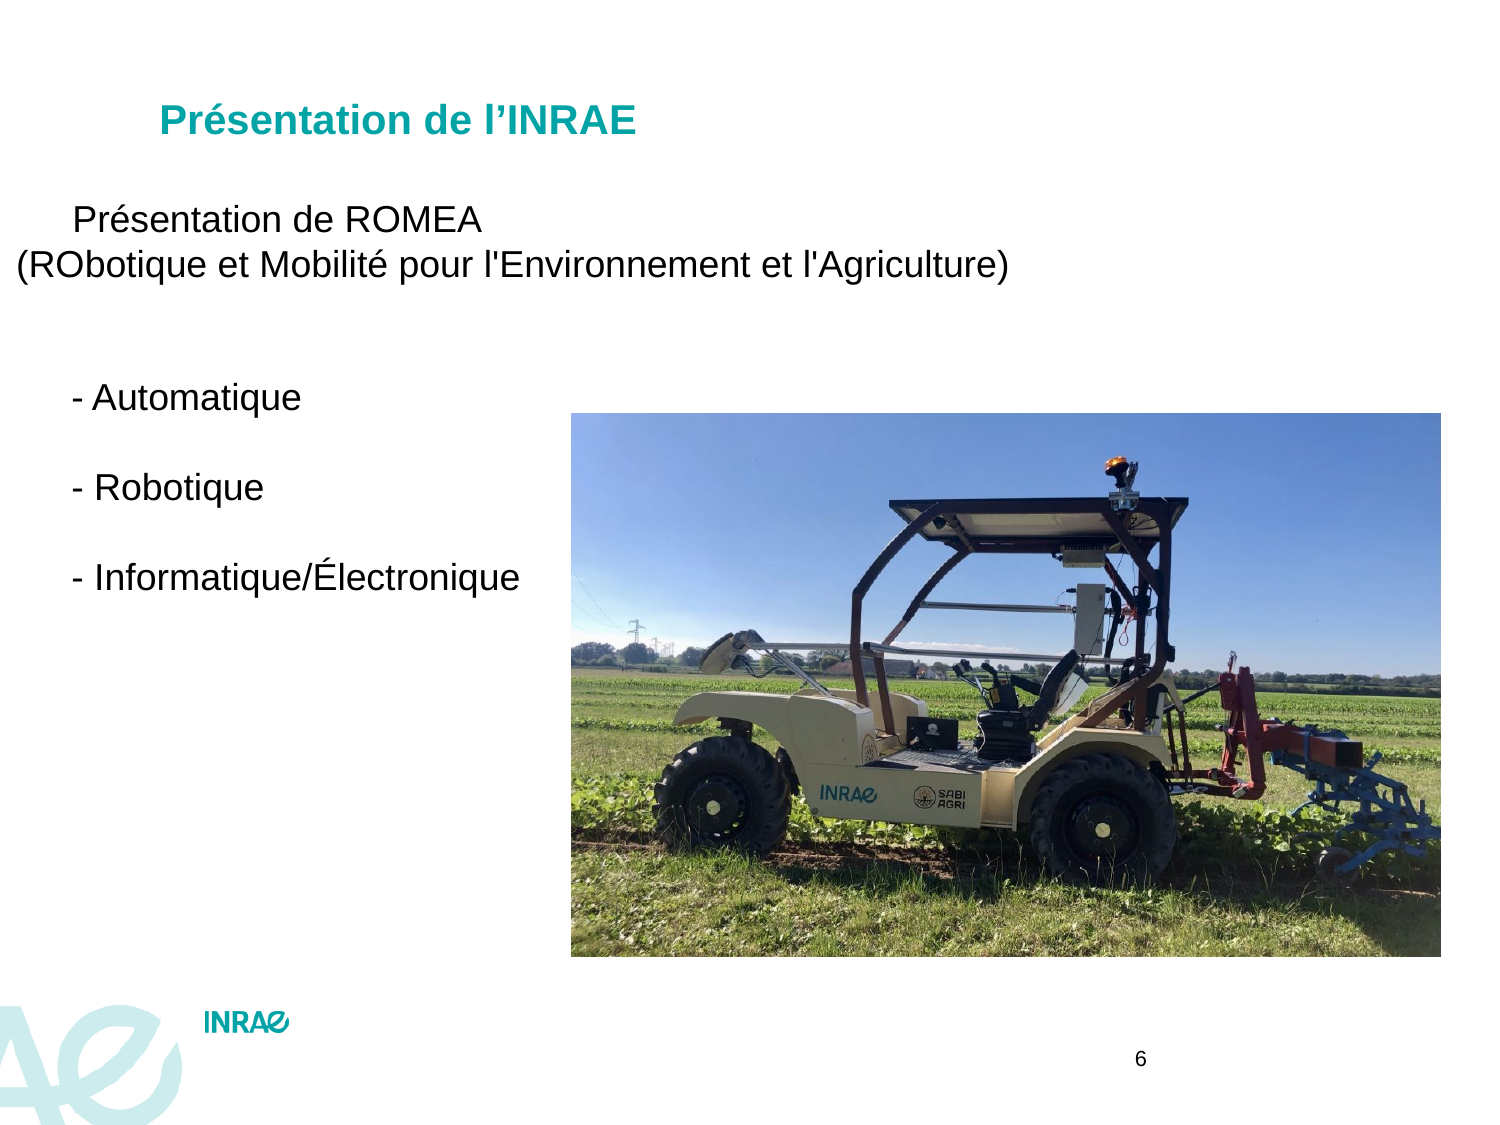

Présentation de l’INRAE
Présentation de ROMEA
(RObotique et Mobilité pour l'Environnement et l'Agriculture)
- Automatique
- Robotique
- Informatique/Électronique